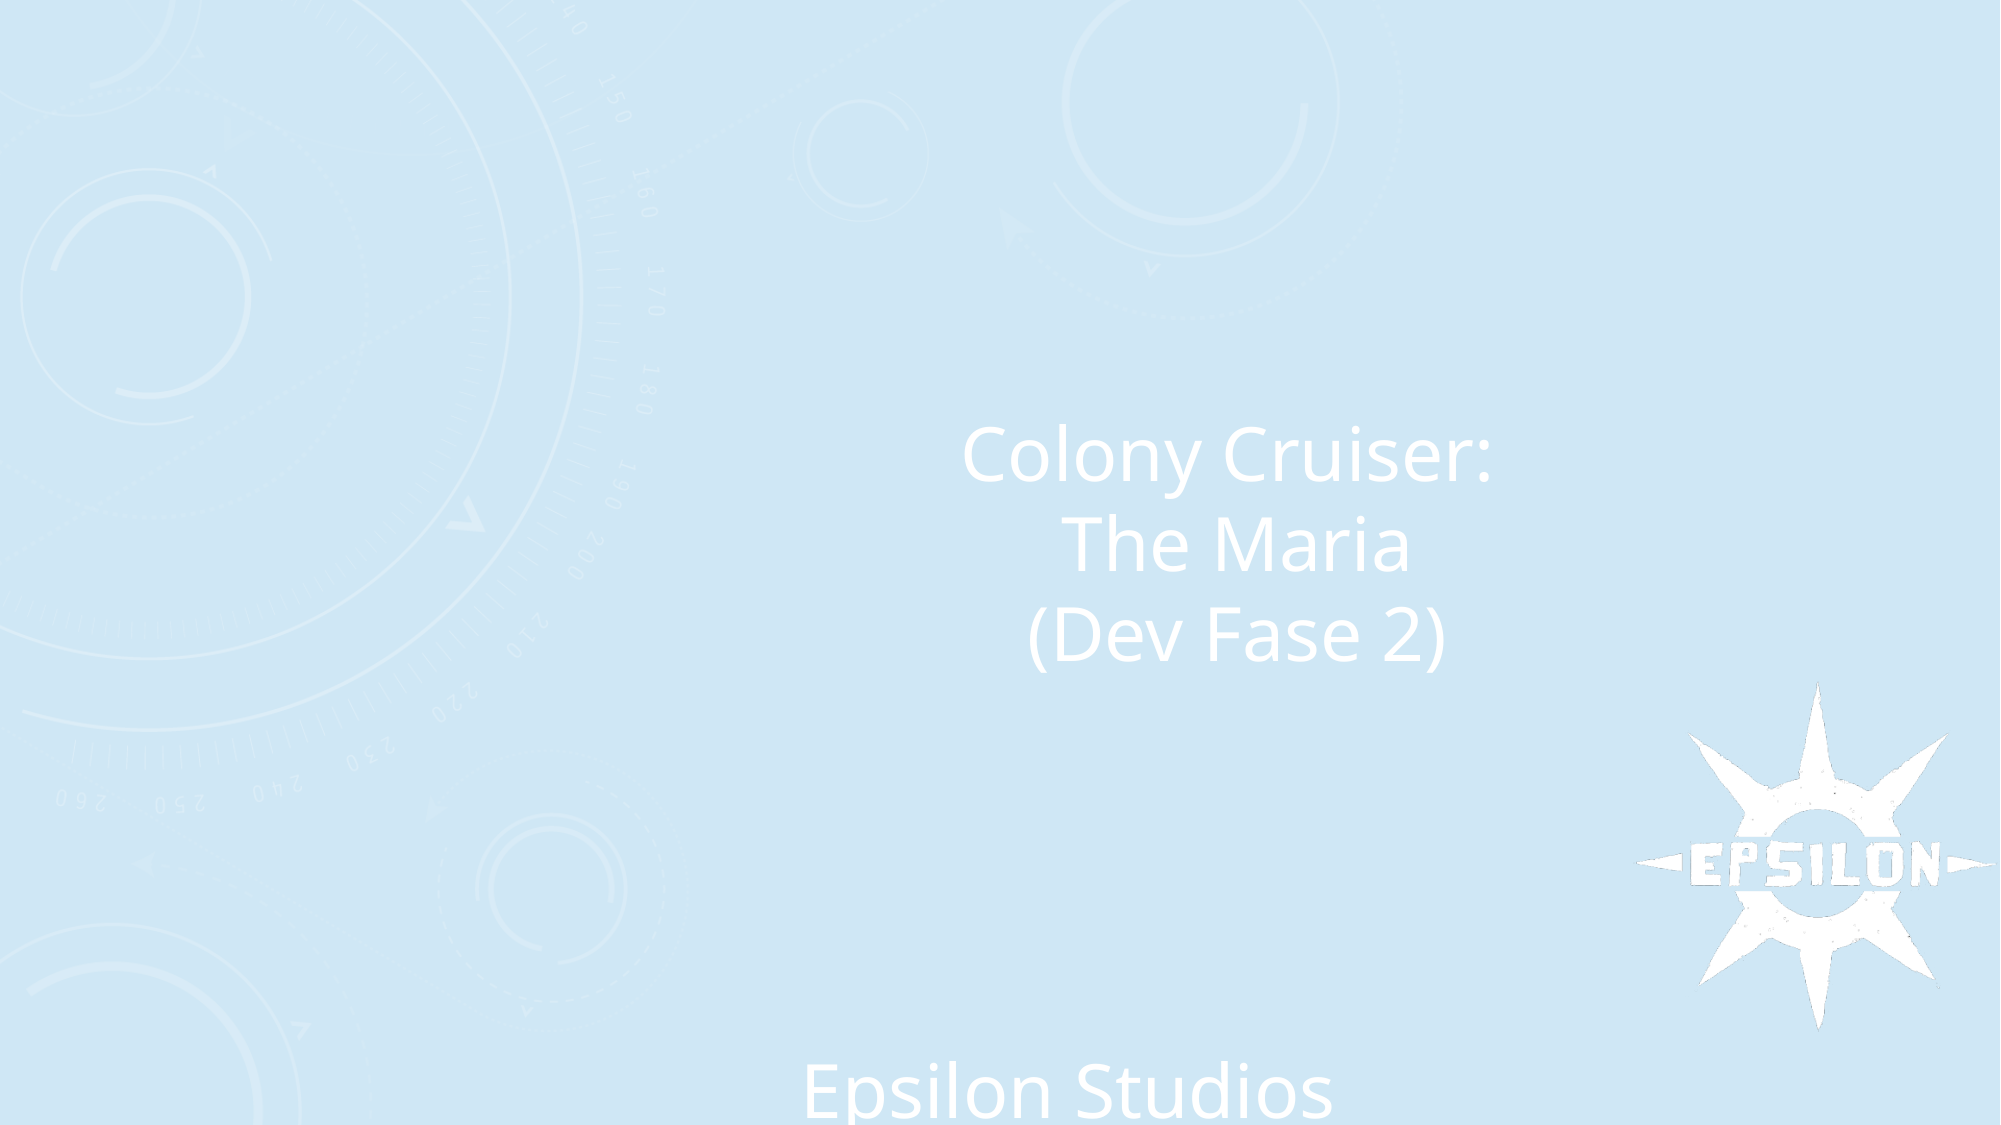

# Colony Cruiser: The Maria (Dev Fase 2)
Epsilon Studios